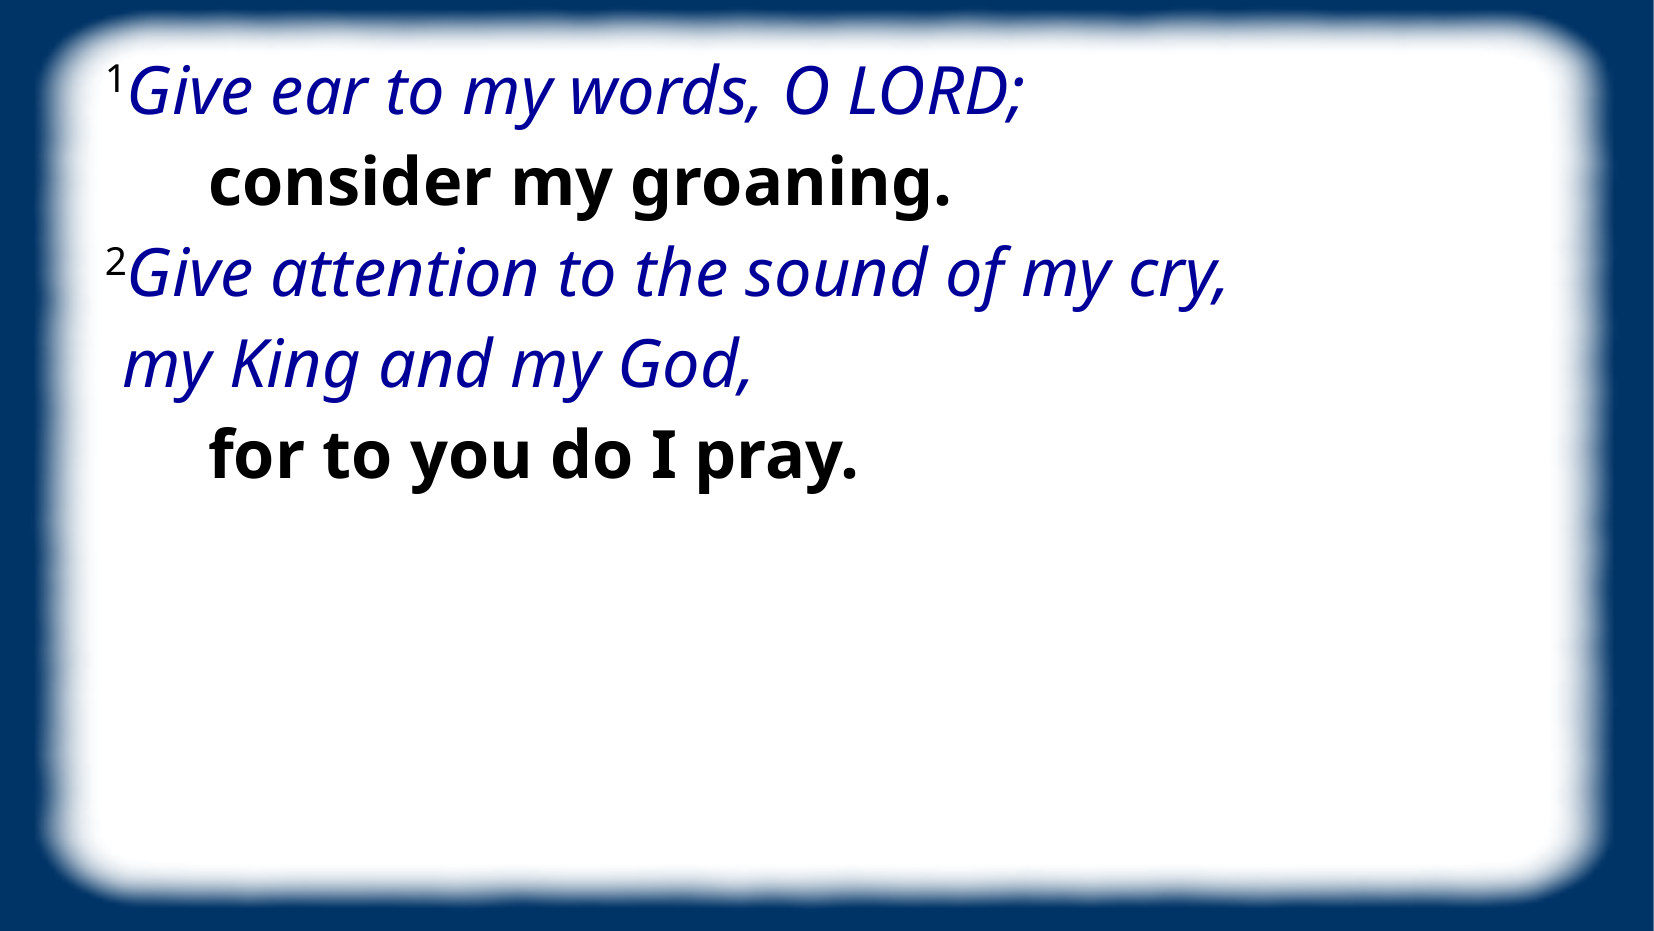

1Give ear to my words, O LORD;
 consider my groaning.
2Give attention to the sound of my cry,
 my King and my God,
 for to you do I pray.